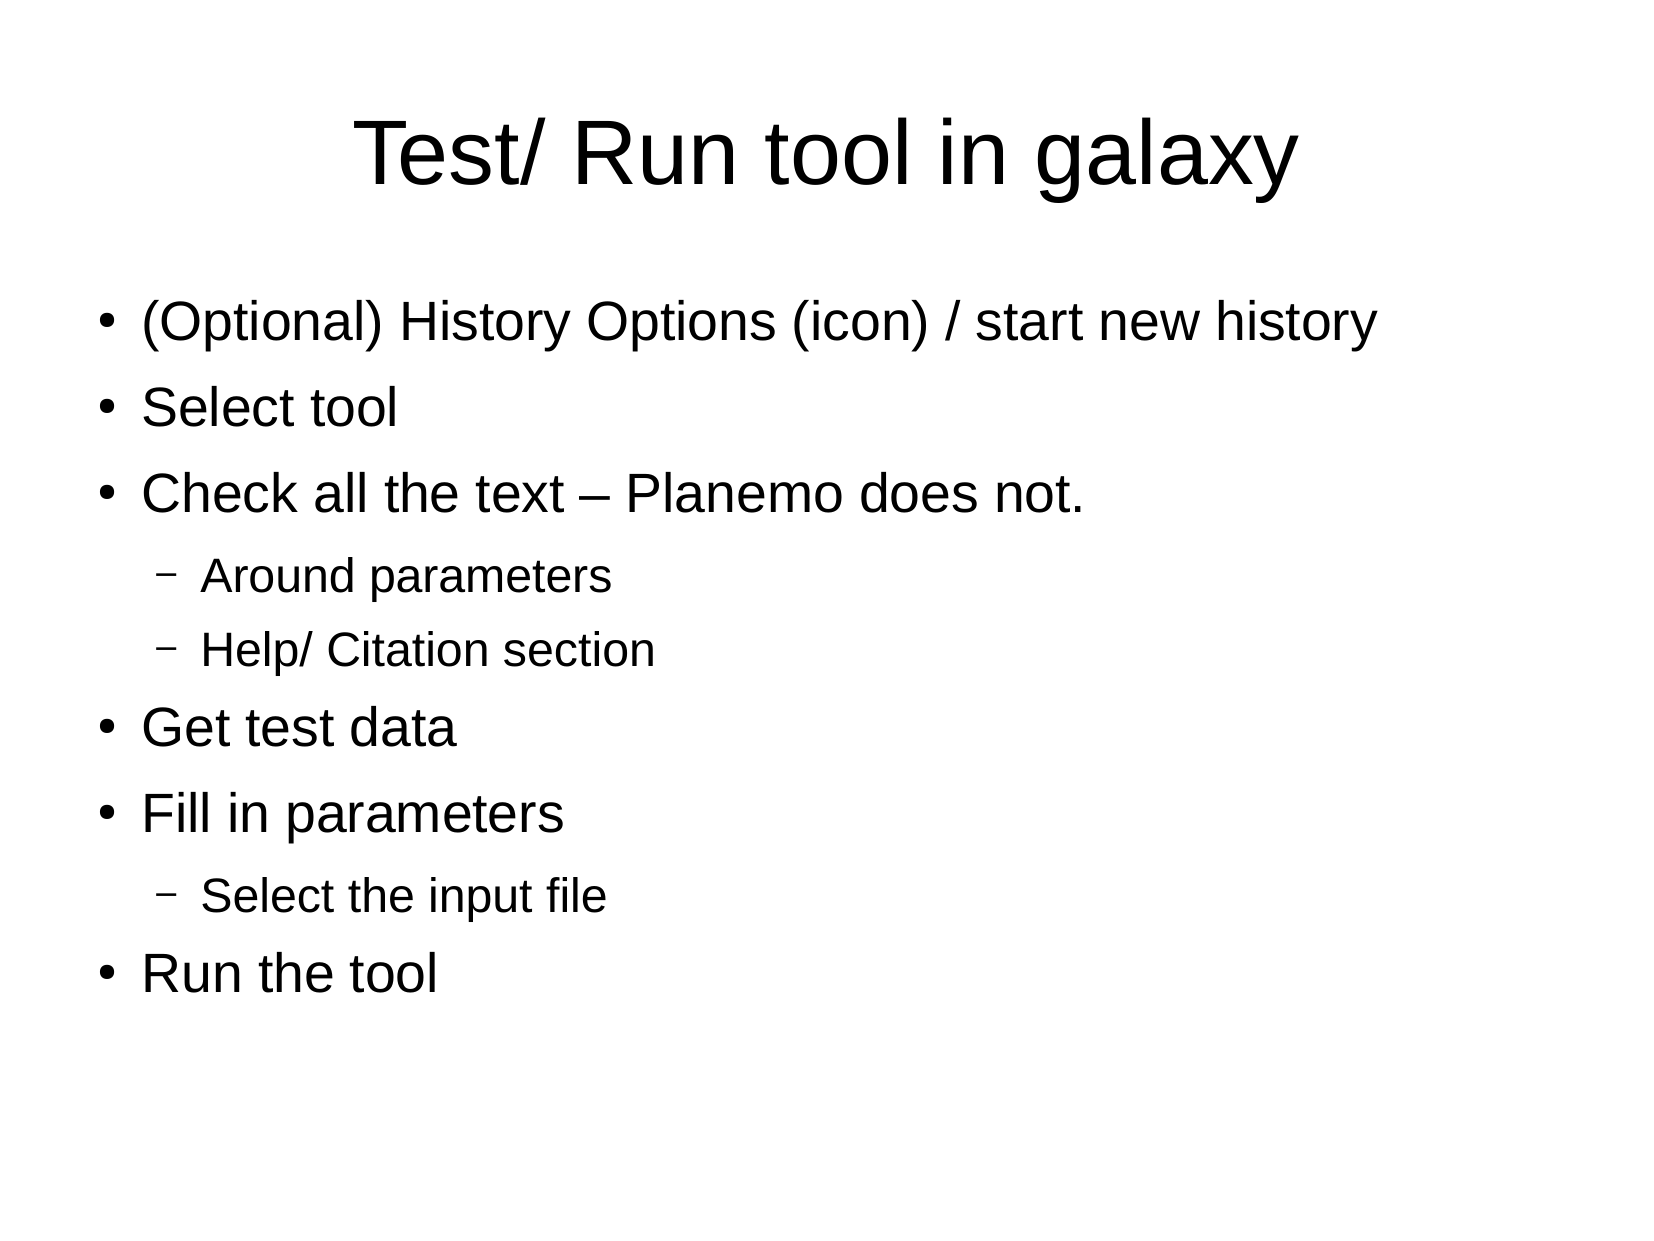

# Test/ Run tool in galaxy
(Optional) History Options (icon) / start new history
Select tool
Check all the text – Planemo does not.
Around parameters
Help/ Citation section
Get test data
Fill in parameters
Select the input file
Run the tool